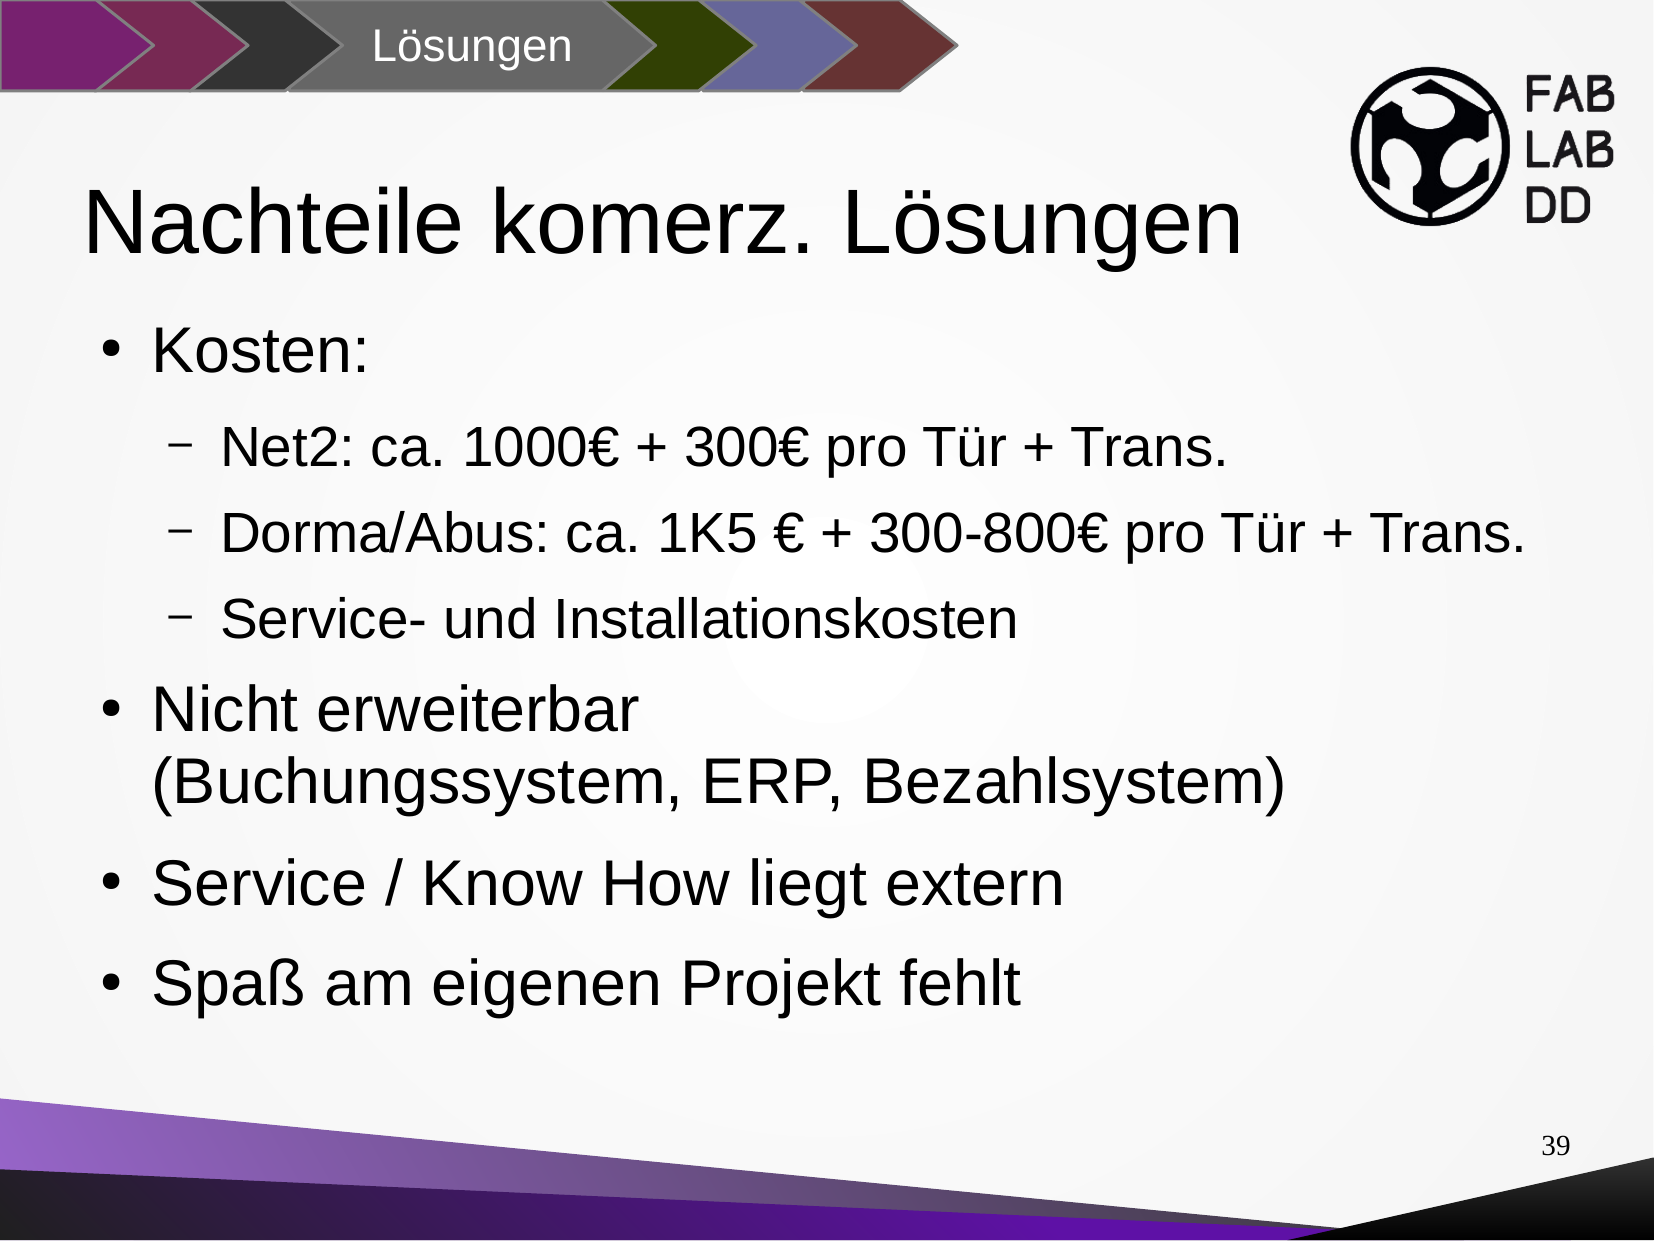

Lösungen
# Nachteile komerz. Lösungen
Kosten:
Net2: ca. 1000€ + 300€ pro Tür + Trans.
Dorma/Abus: ca. 1K5 € + 300-800€ pro Tür + Trans.
Service- und Installationskosten
Nicht erweiterbar
(Buchungssystem, ERP, Bezahlsystem)
Service / Know How liegt extern
Spaß am eigenen Projekt fehlt